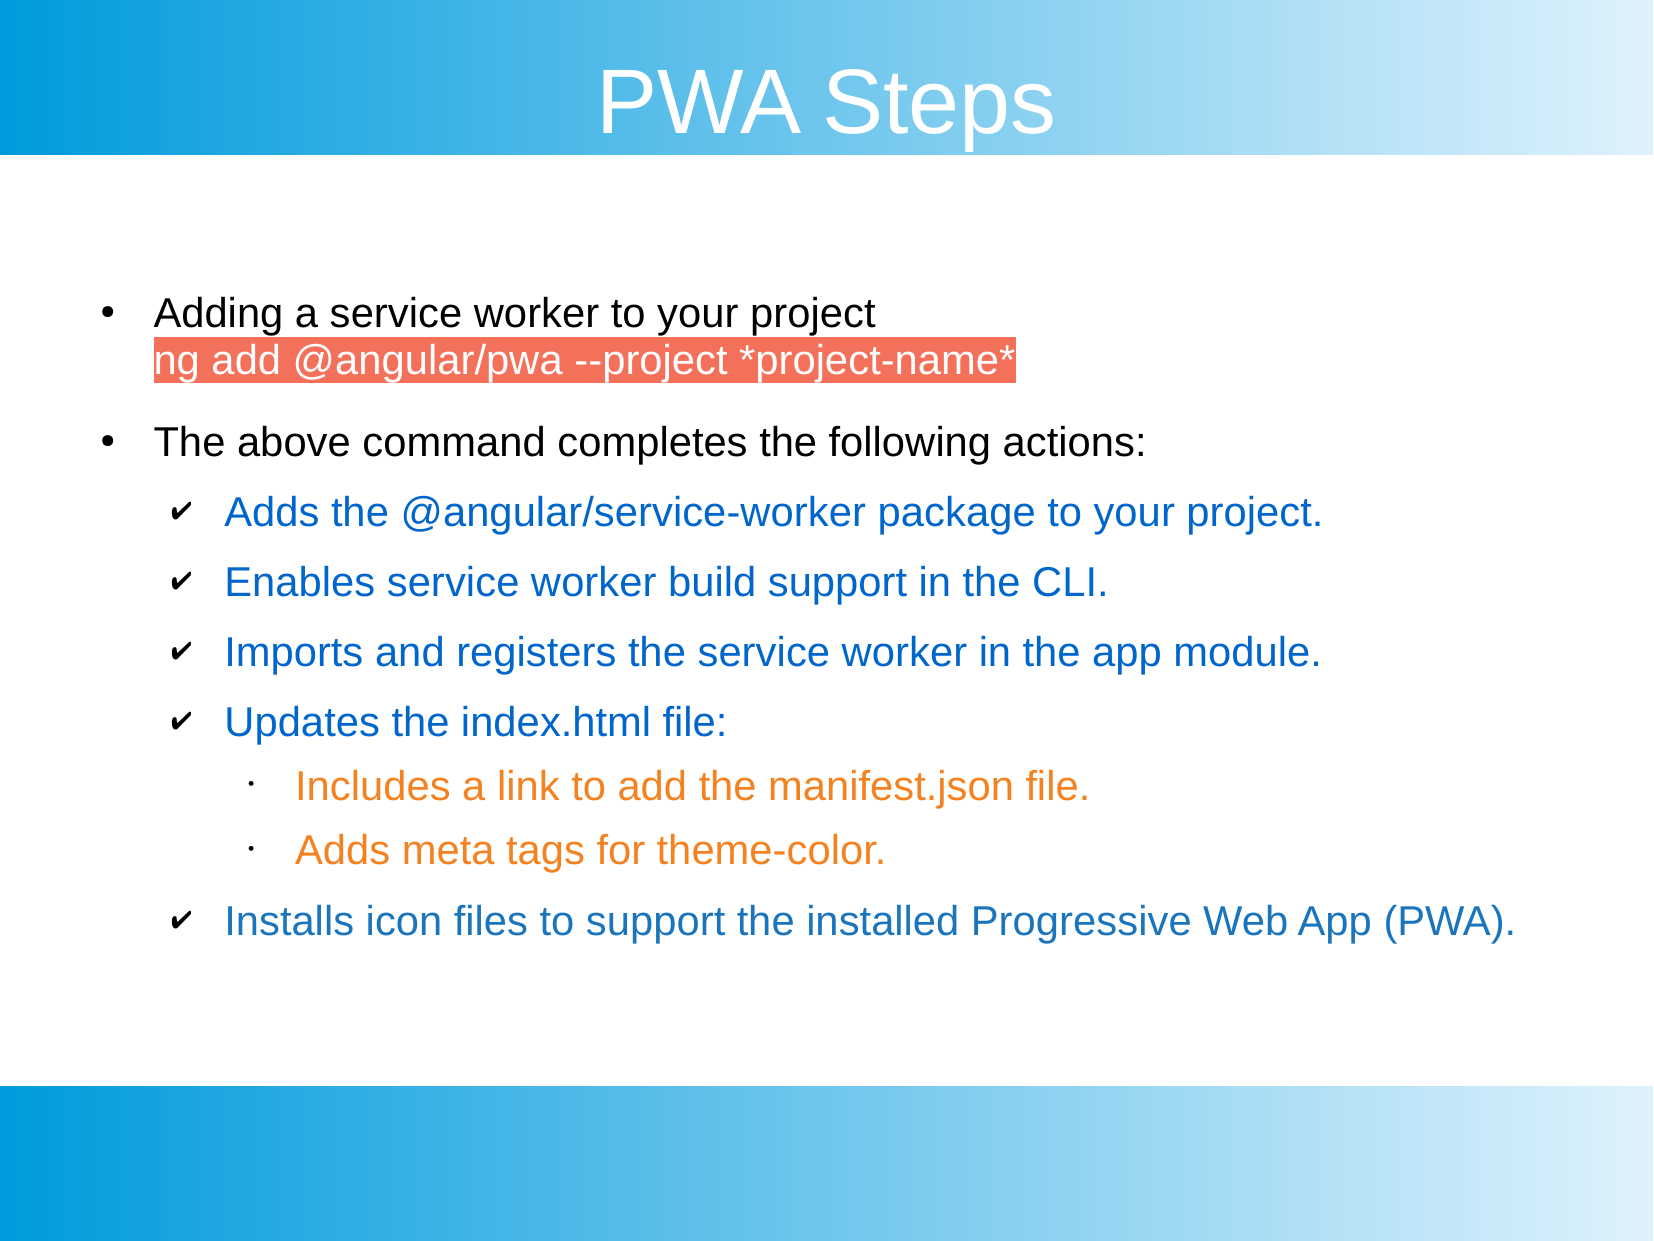

# PWA Steps
Adding a service worker to your project
ng add @angular/pwa --project *project-name*
The above command completes the following actions:
Adds the @angular/service-worker package to your project.
Enables service worker build support in the CLI.
Imports and registers the service worker in the app module.
Updates the index.html file:
Includes a link to add the manifest.json file.
Adds meta tags for theme-color.
Installs icon files to support the installed Progressive Web App (PWA).